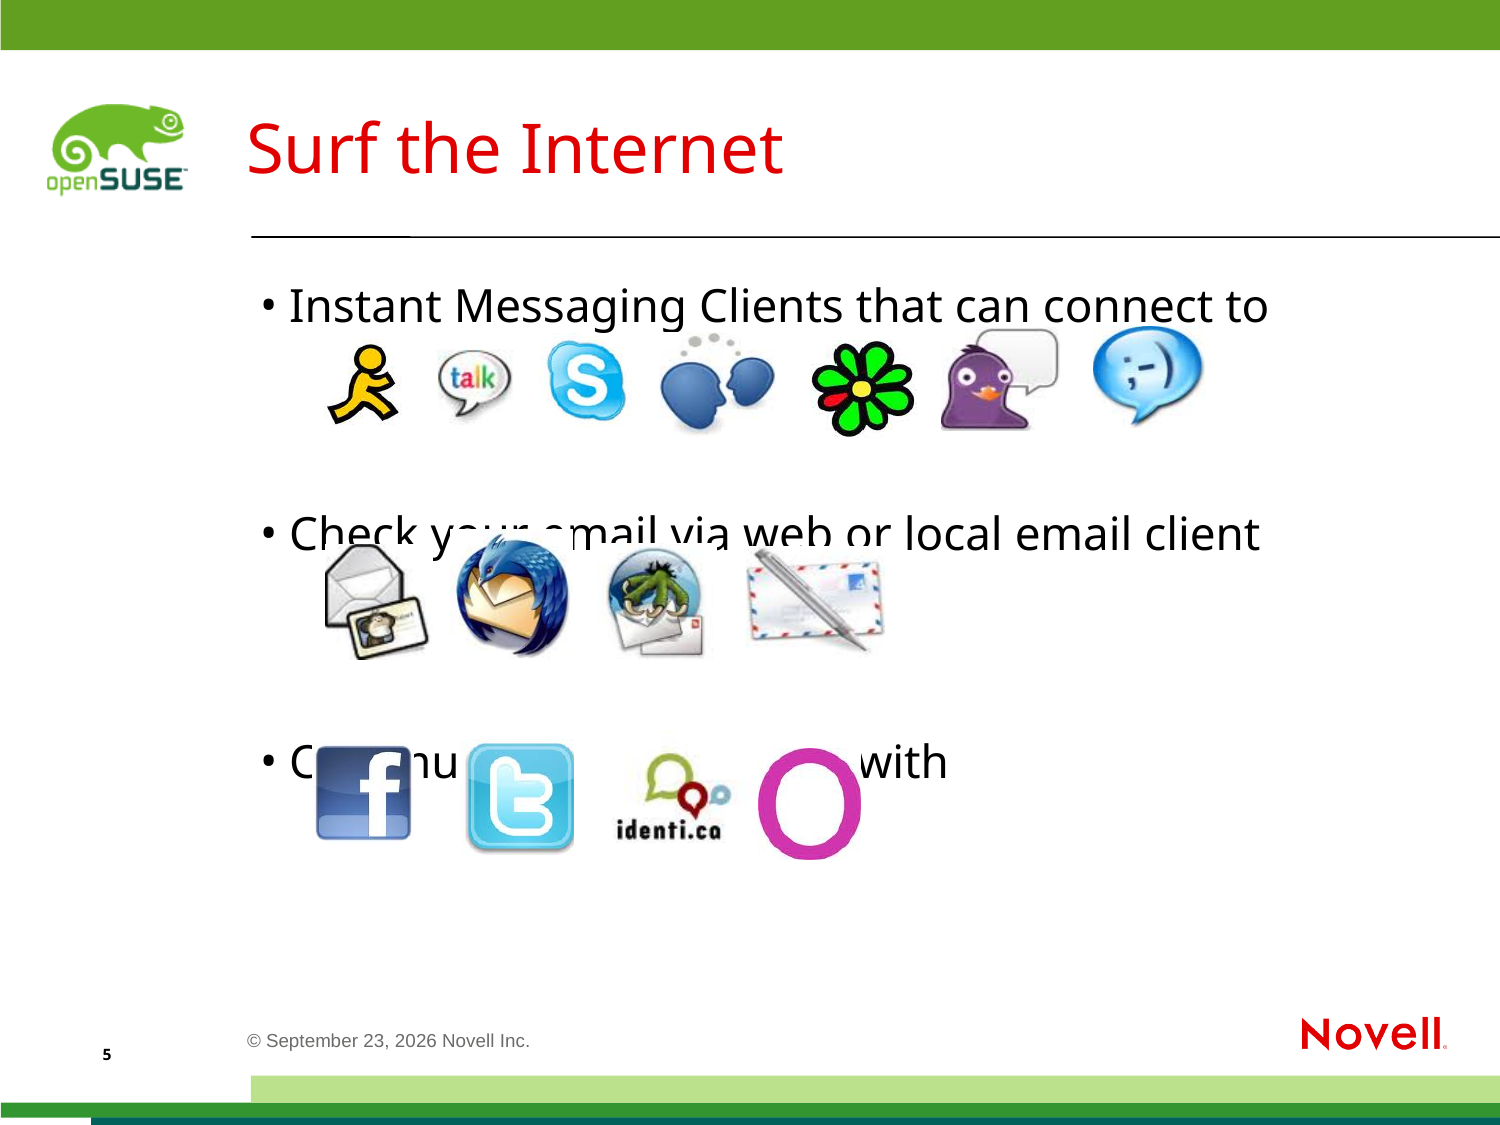

# Surf the Internet
 Instant Messaging Clients that can connect to
 Check your email via web or local email client
 Communicate in real time with